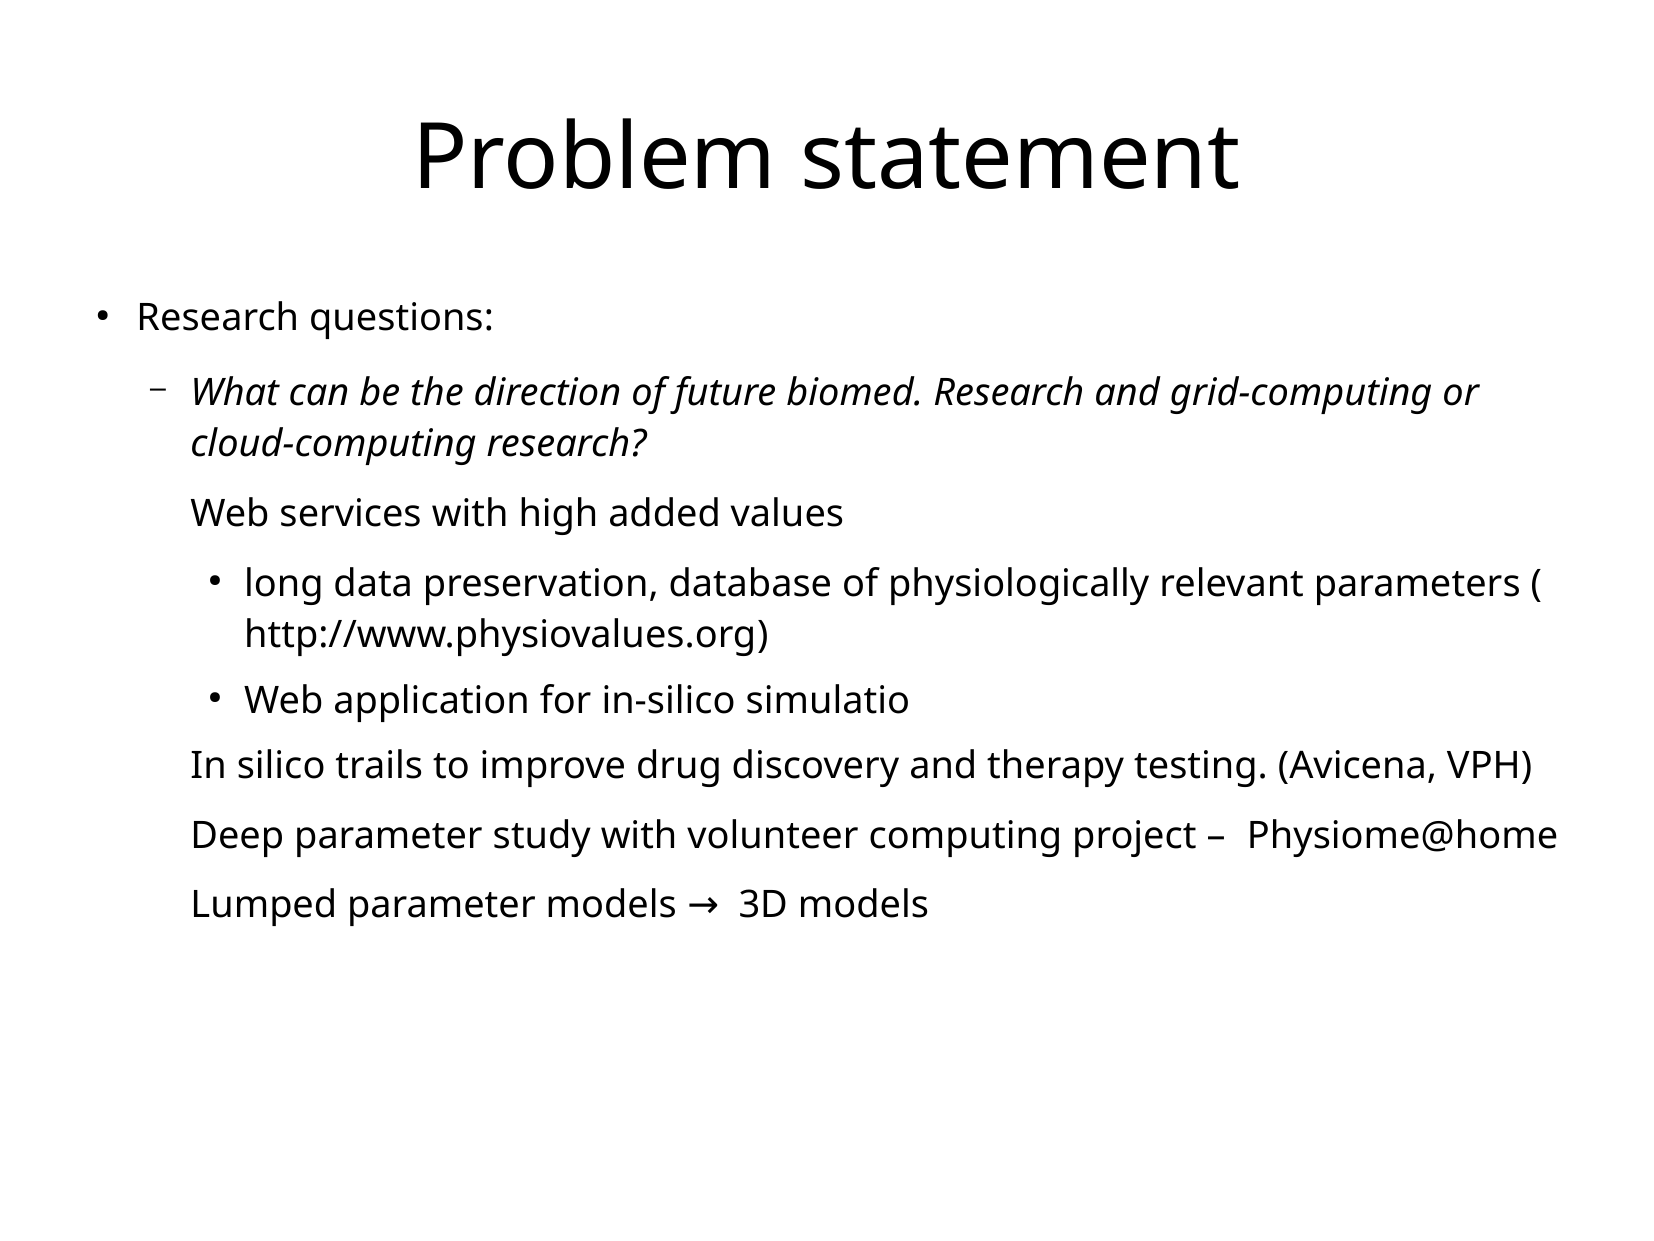

# Problem statement
Research questions:
What can be the direction of future biomed. Research and grid-computing or cloud-computing research?
Web services with high added values
long data preservation, database of physiologically relevant parameters (http://www.physiovalues.org)
Web application for in-silico simulatio
In silico trails to improve drug discovery and therapy testing. (Avicena, VPH)
Deep parameter study with volunteer computing project – Physiome@home
Lumped parameter models → 3D models